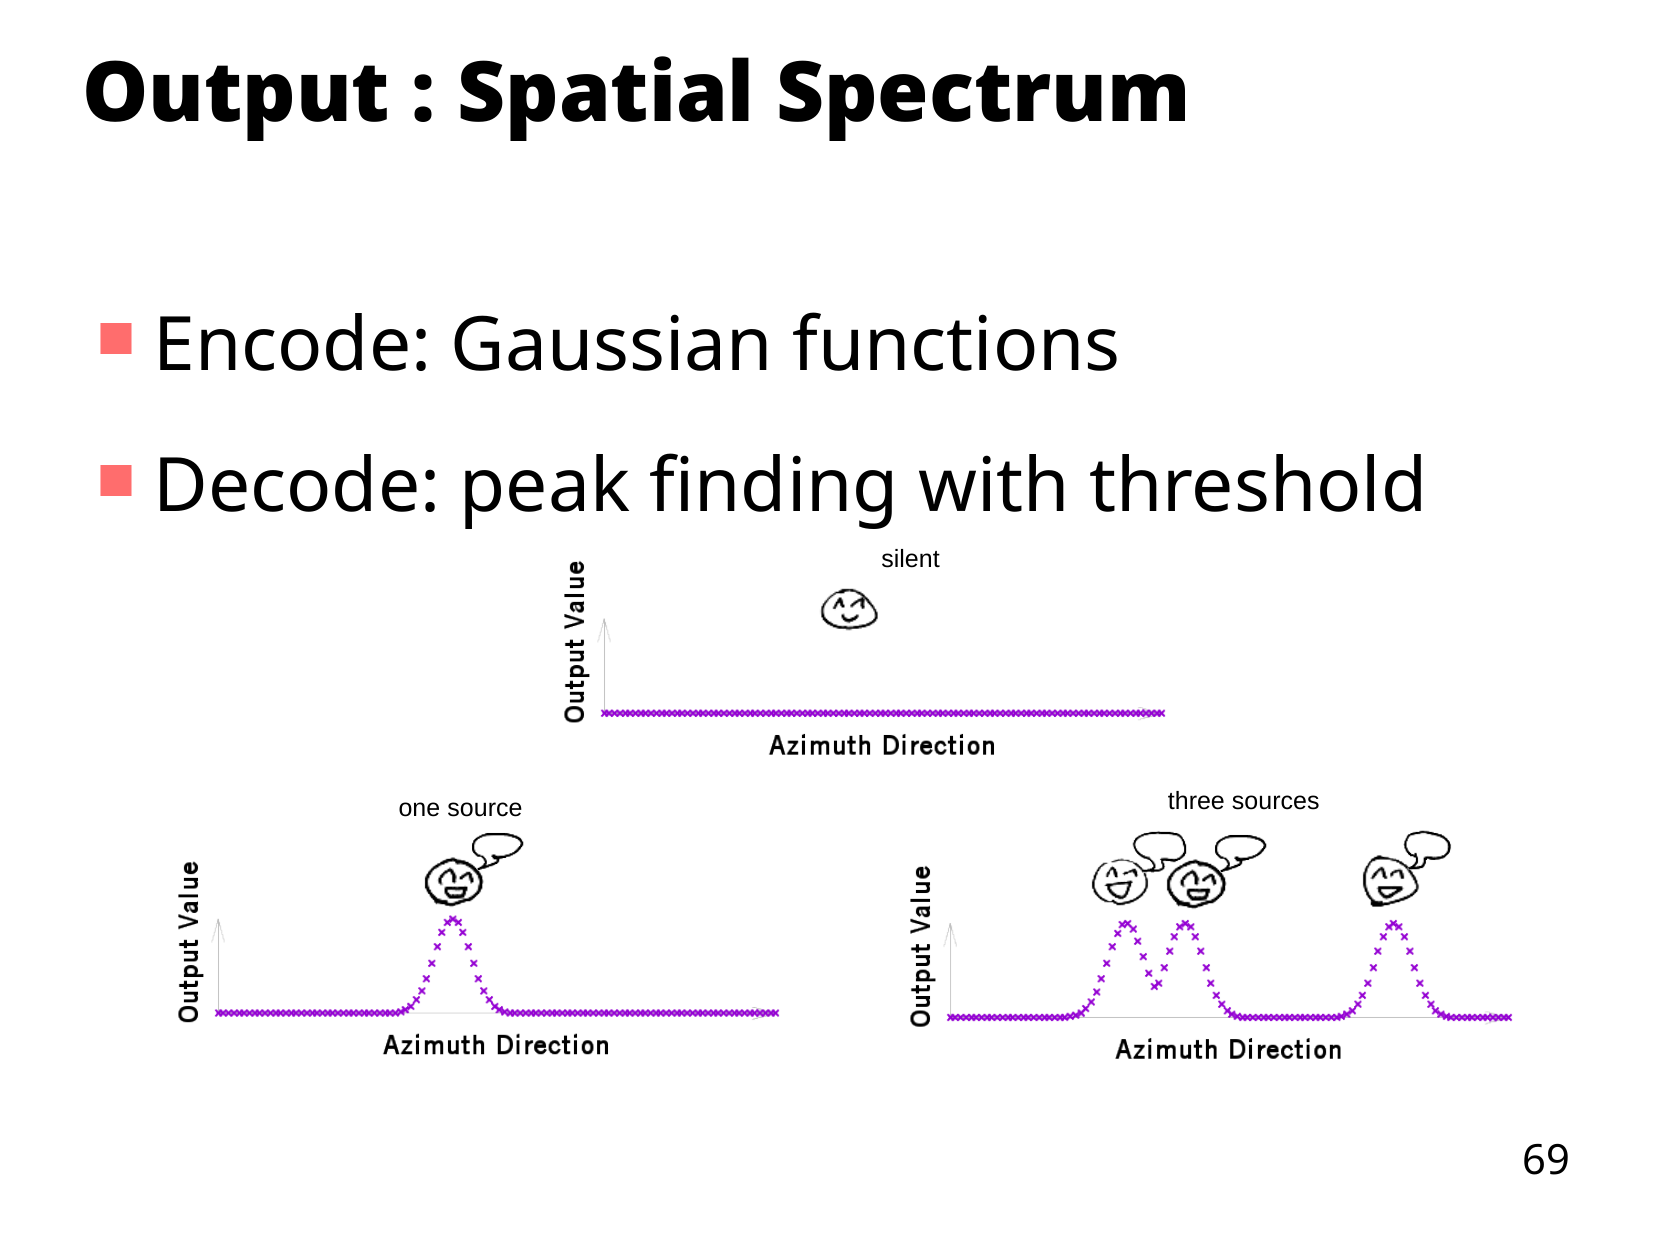

# Output : Spatial Spectrum
Encode: Gaussian functions
Decode: peak finding with threshold
silent
three sources
one source
69